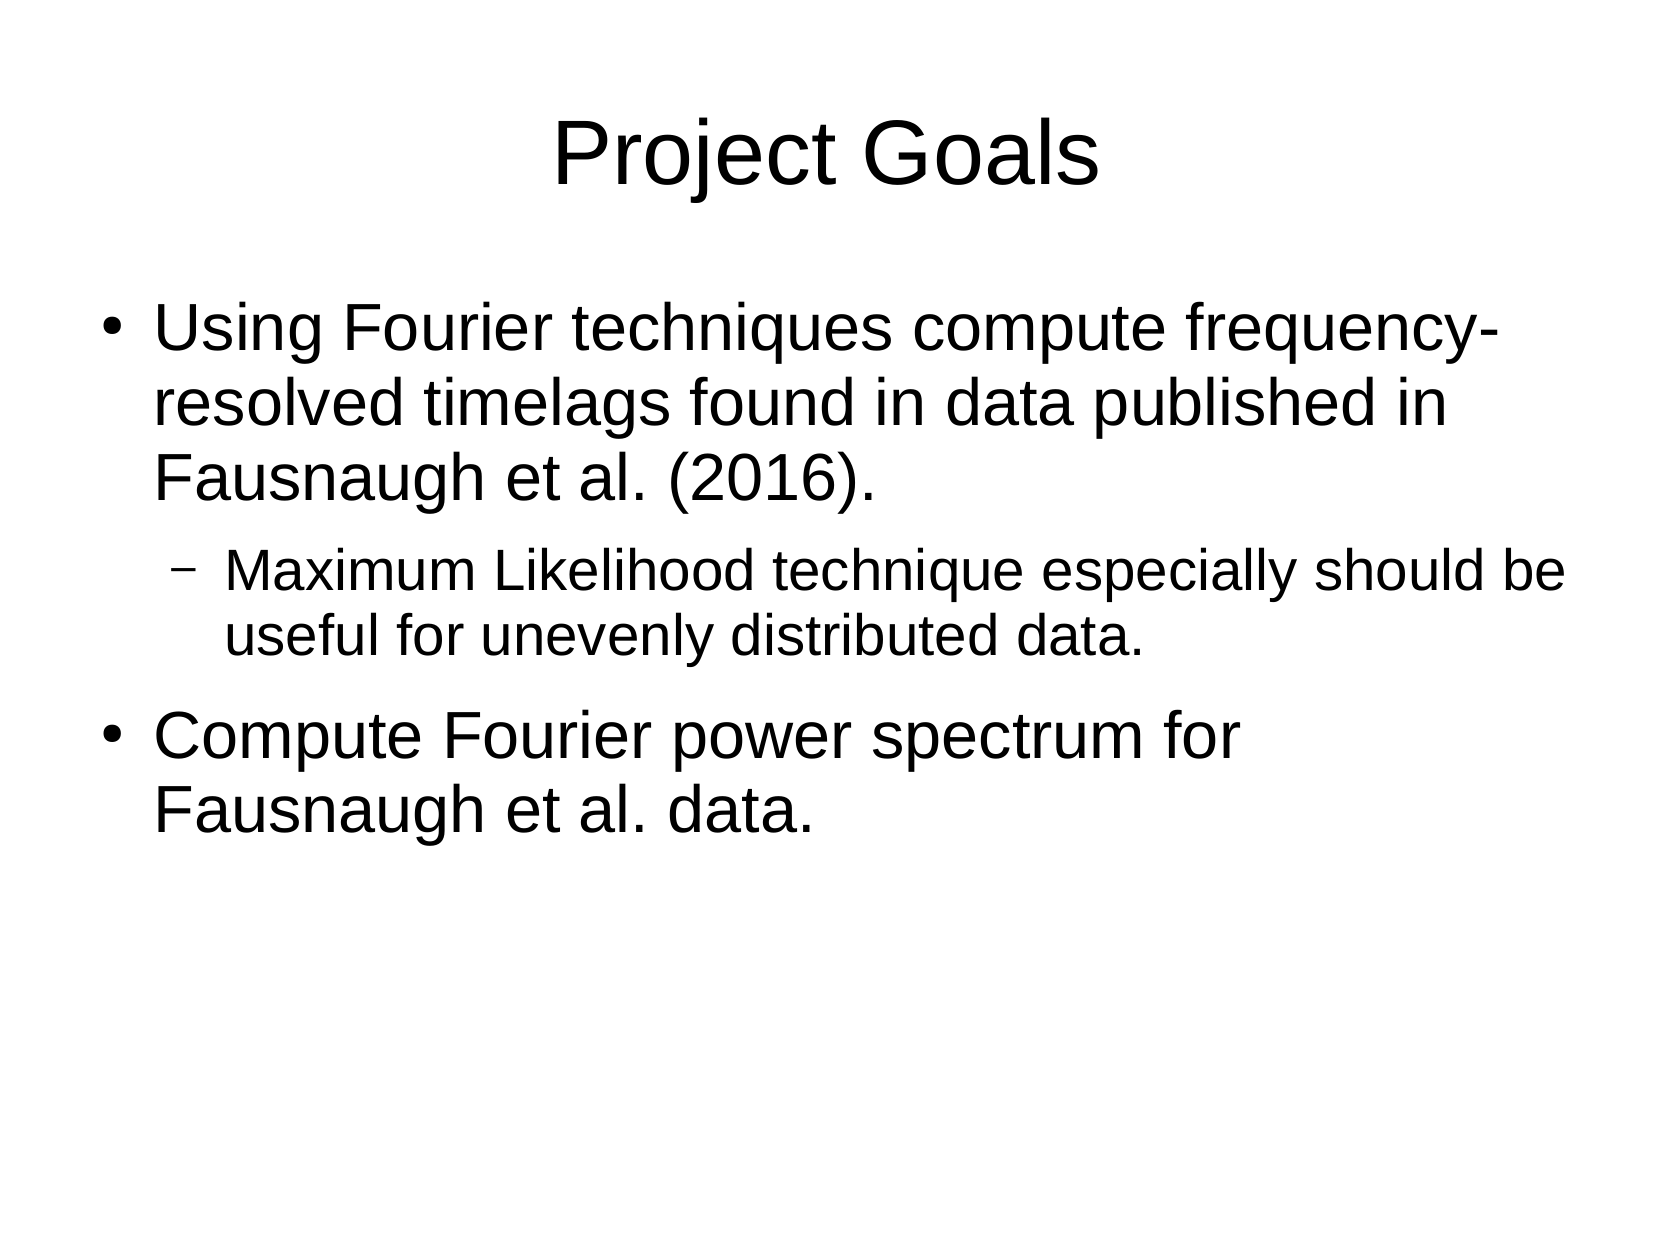

# Project Goals
Using Fourier techniques compute frequency-resolved timelags found in data published in Fausnaugh et al. (2016).
Maximum Likelihood technique especially should be useful for unevenly distributed data.
Compute Fourier power spectrum for Fausnaugh et al. data.